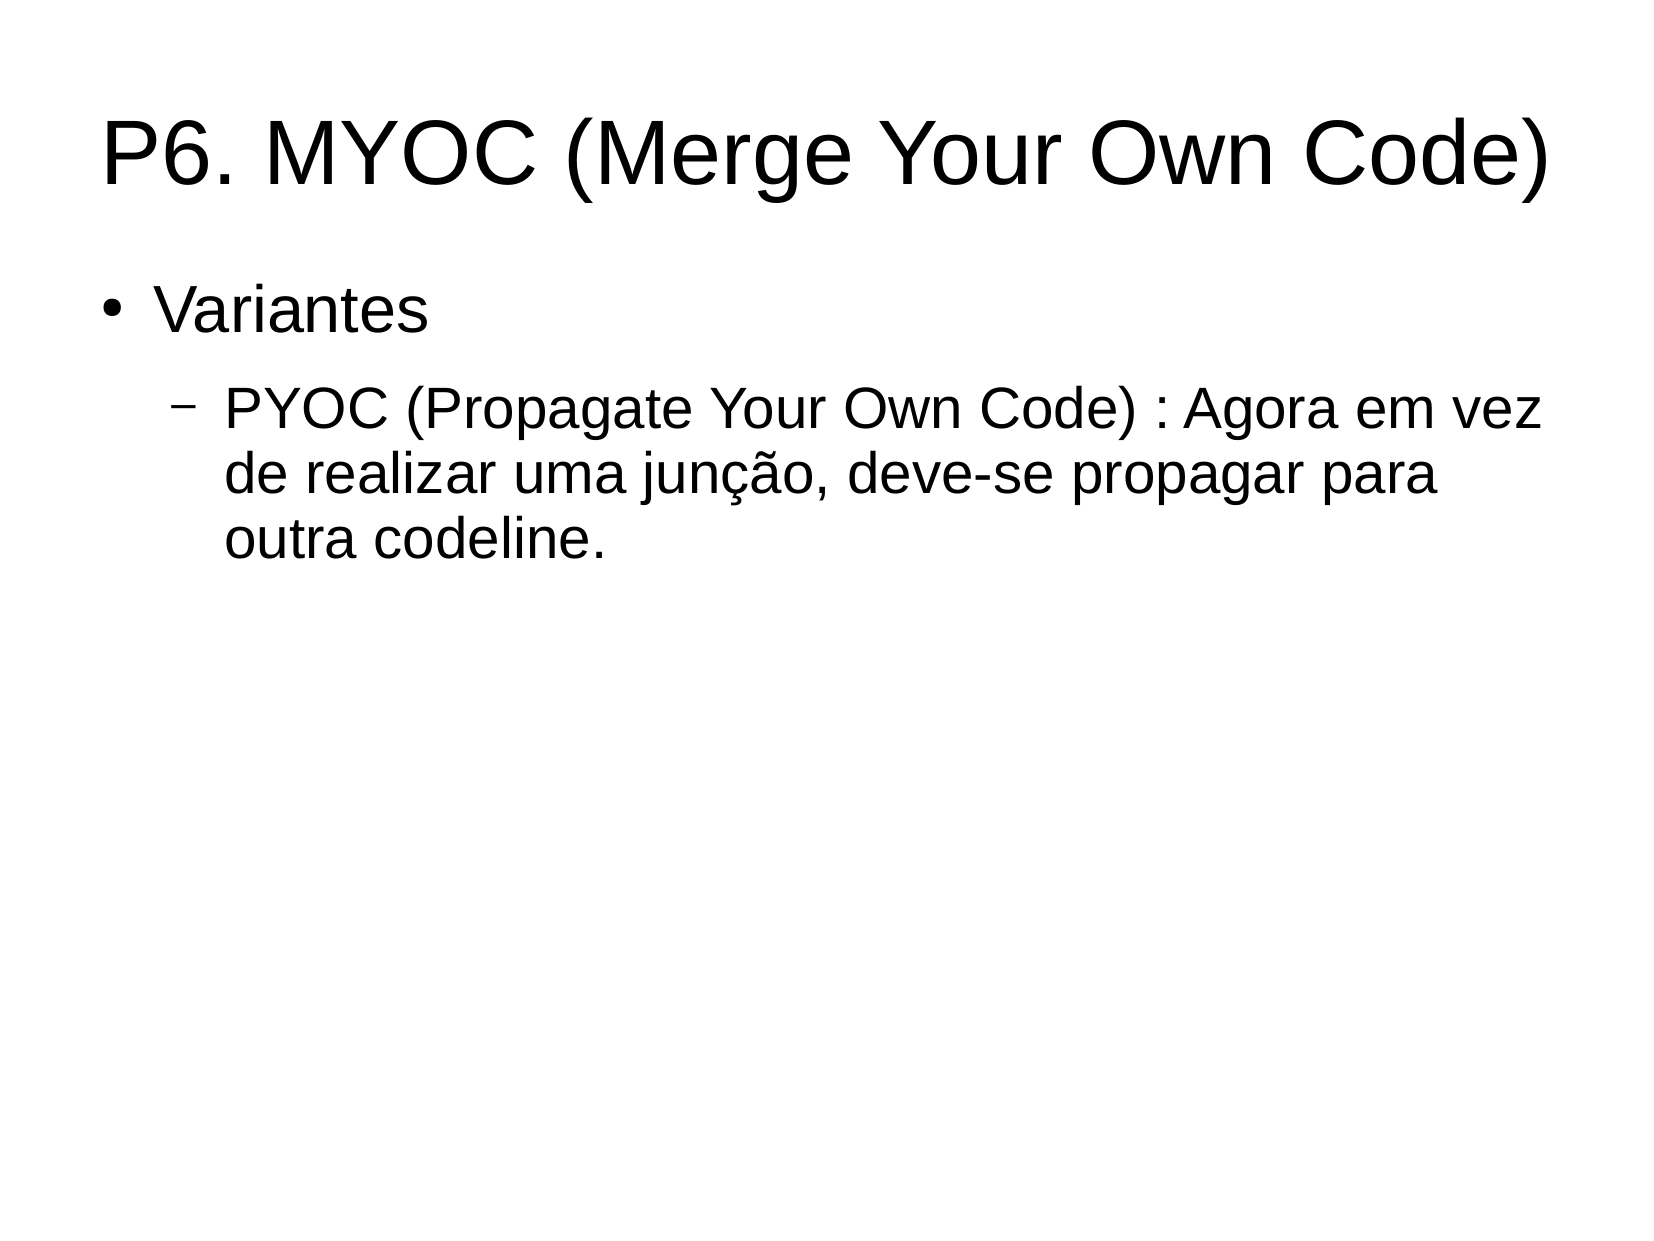

# P6. MYOC (Merge Your Own Code)
Variantes
PYOC (Propagate Your Own Code) : Agora em vez de realizar uma junção, deve-se propagar para outra codeline.